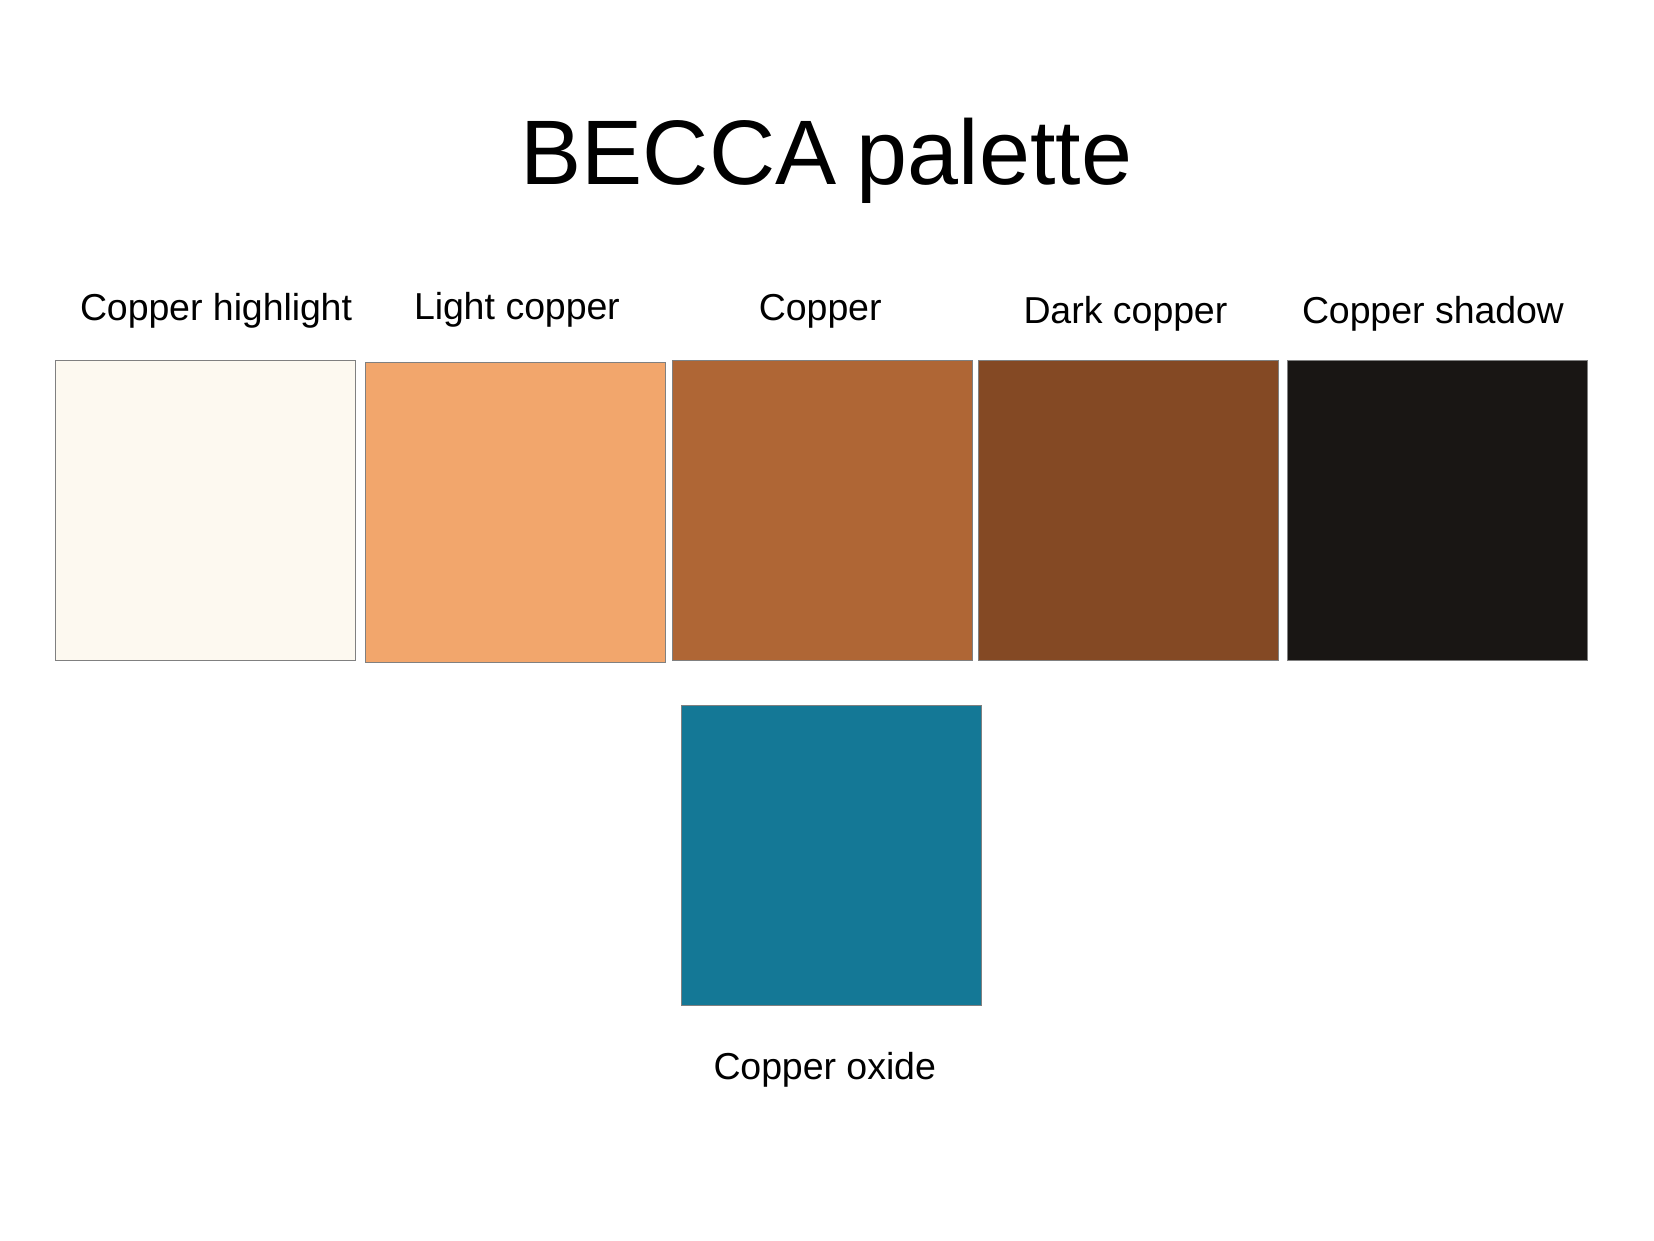

# BECCA palette
Light copper
Copper highlight
Copper
Copper shadow
Dark copper
Copper oxide